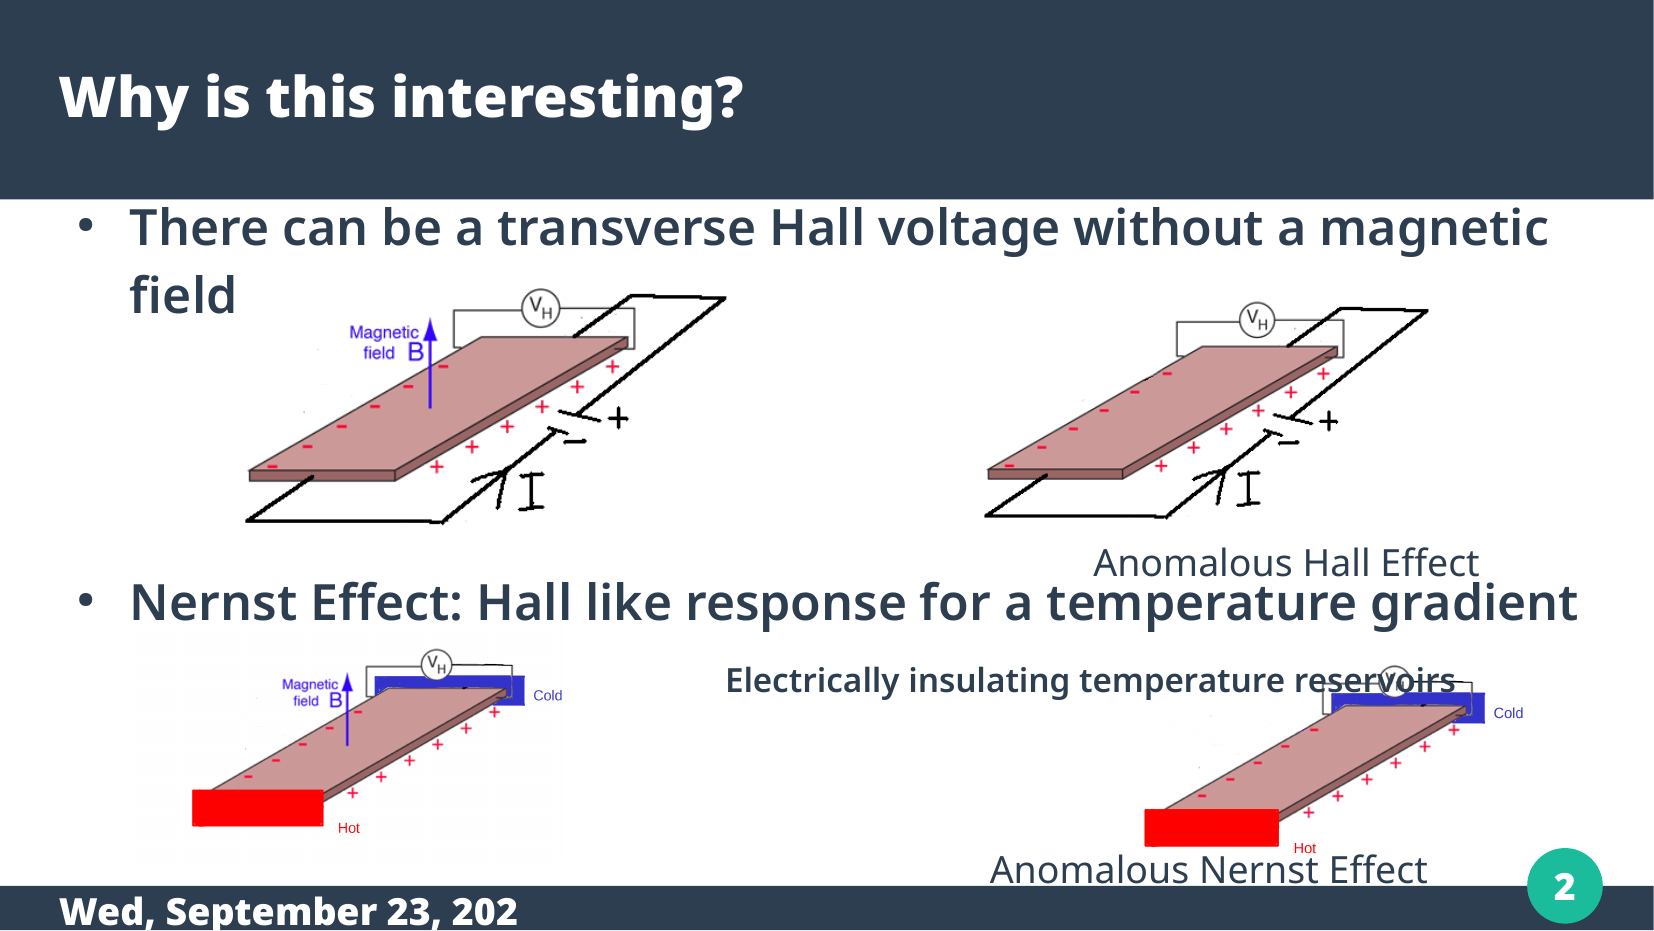

# Why is this interesting?
There can be a transverse Hall voltage without a magnetic field
Anomalous Hall Effect
Nernst Effect: Hall like response for a temperature gradient
 Electrically insulating temperature reservoirs
Anomalous Nernst Effect